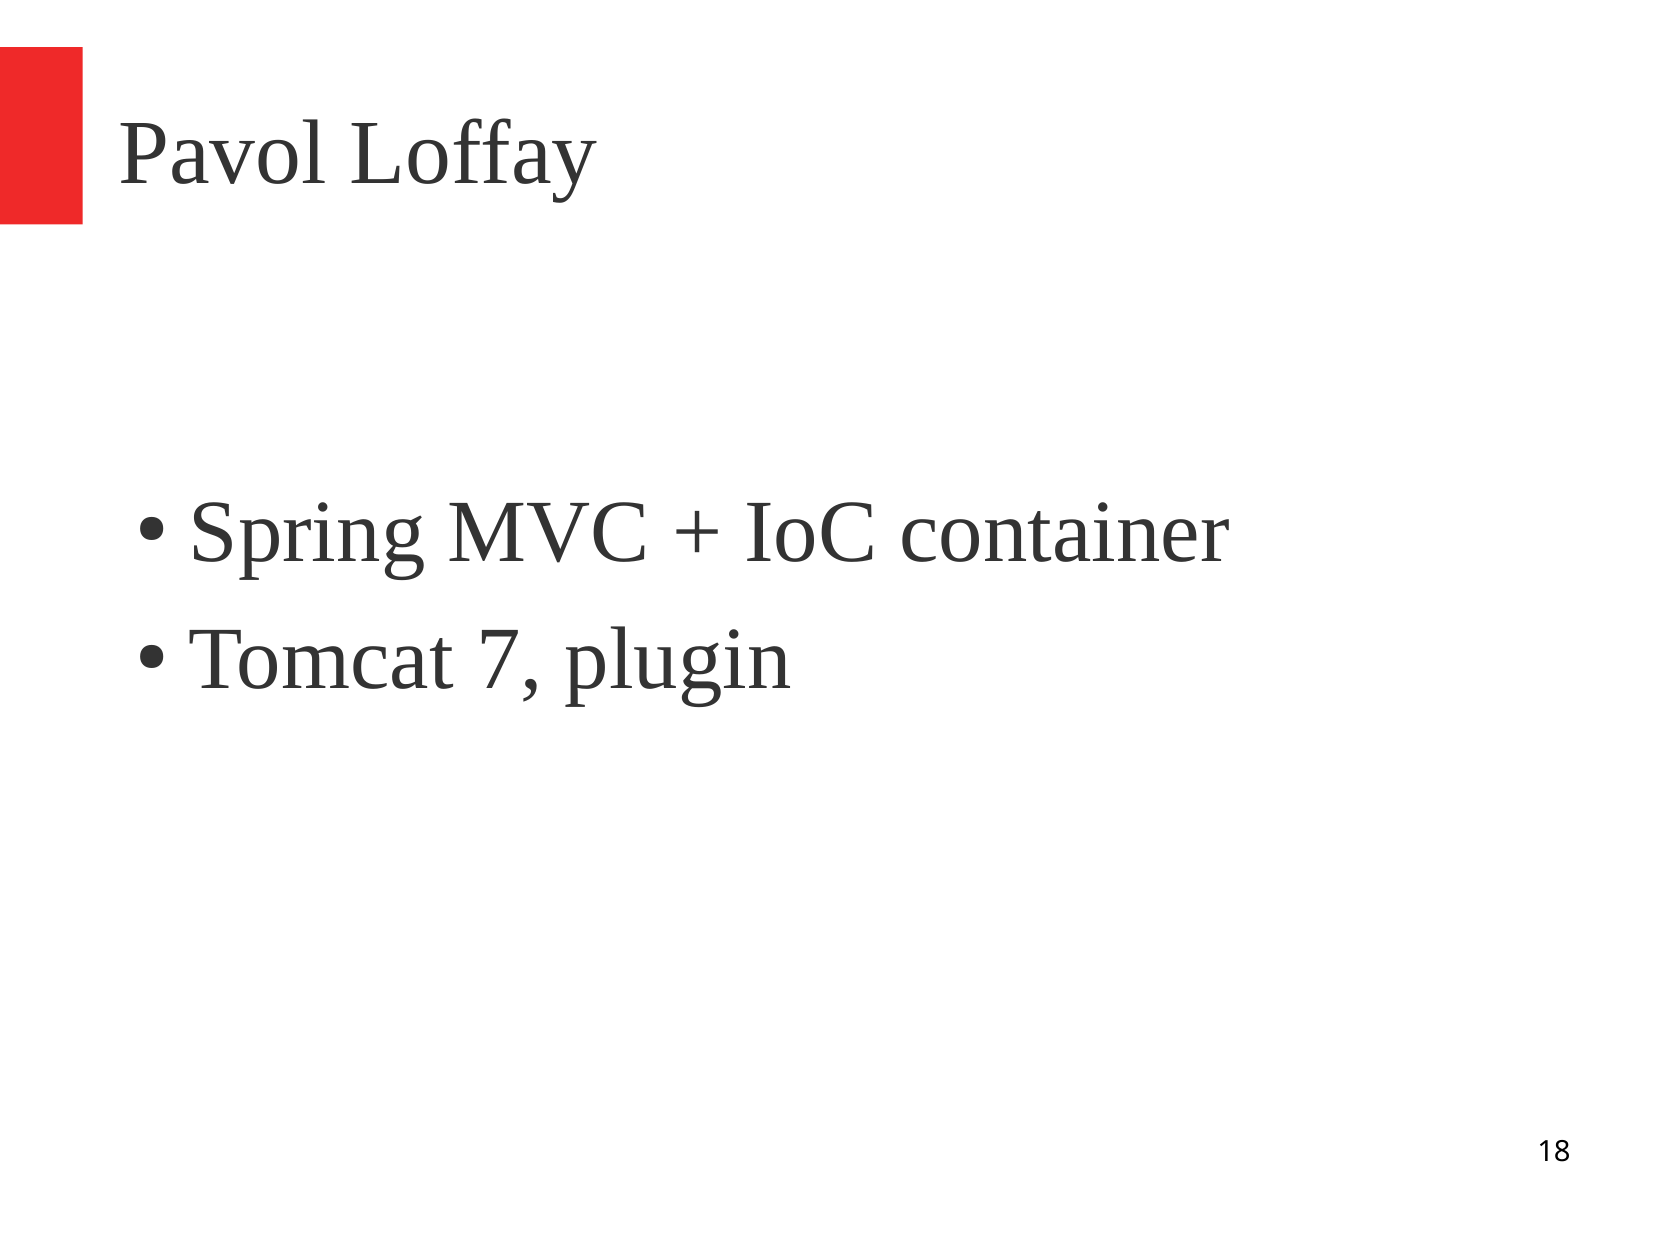

# Pavol Loffay
Spring MVC + IoC container
Tomcat 7, plugin
18